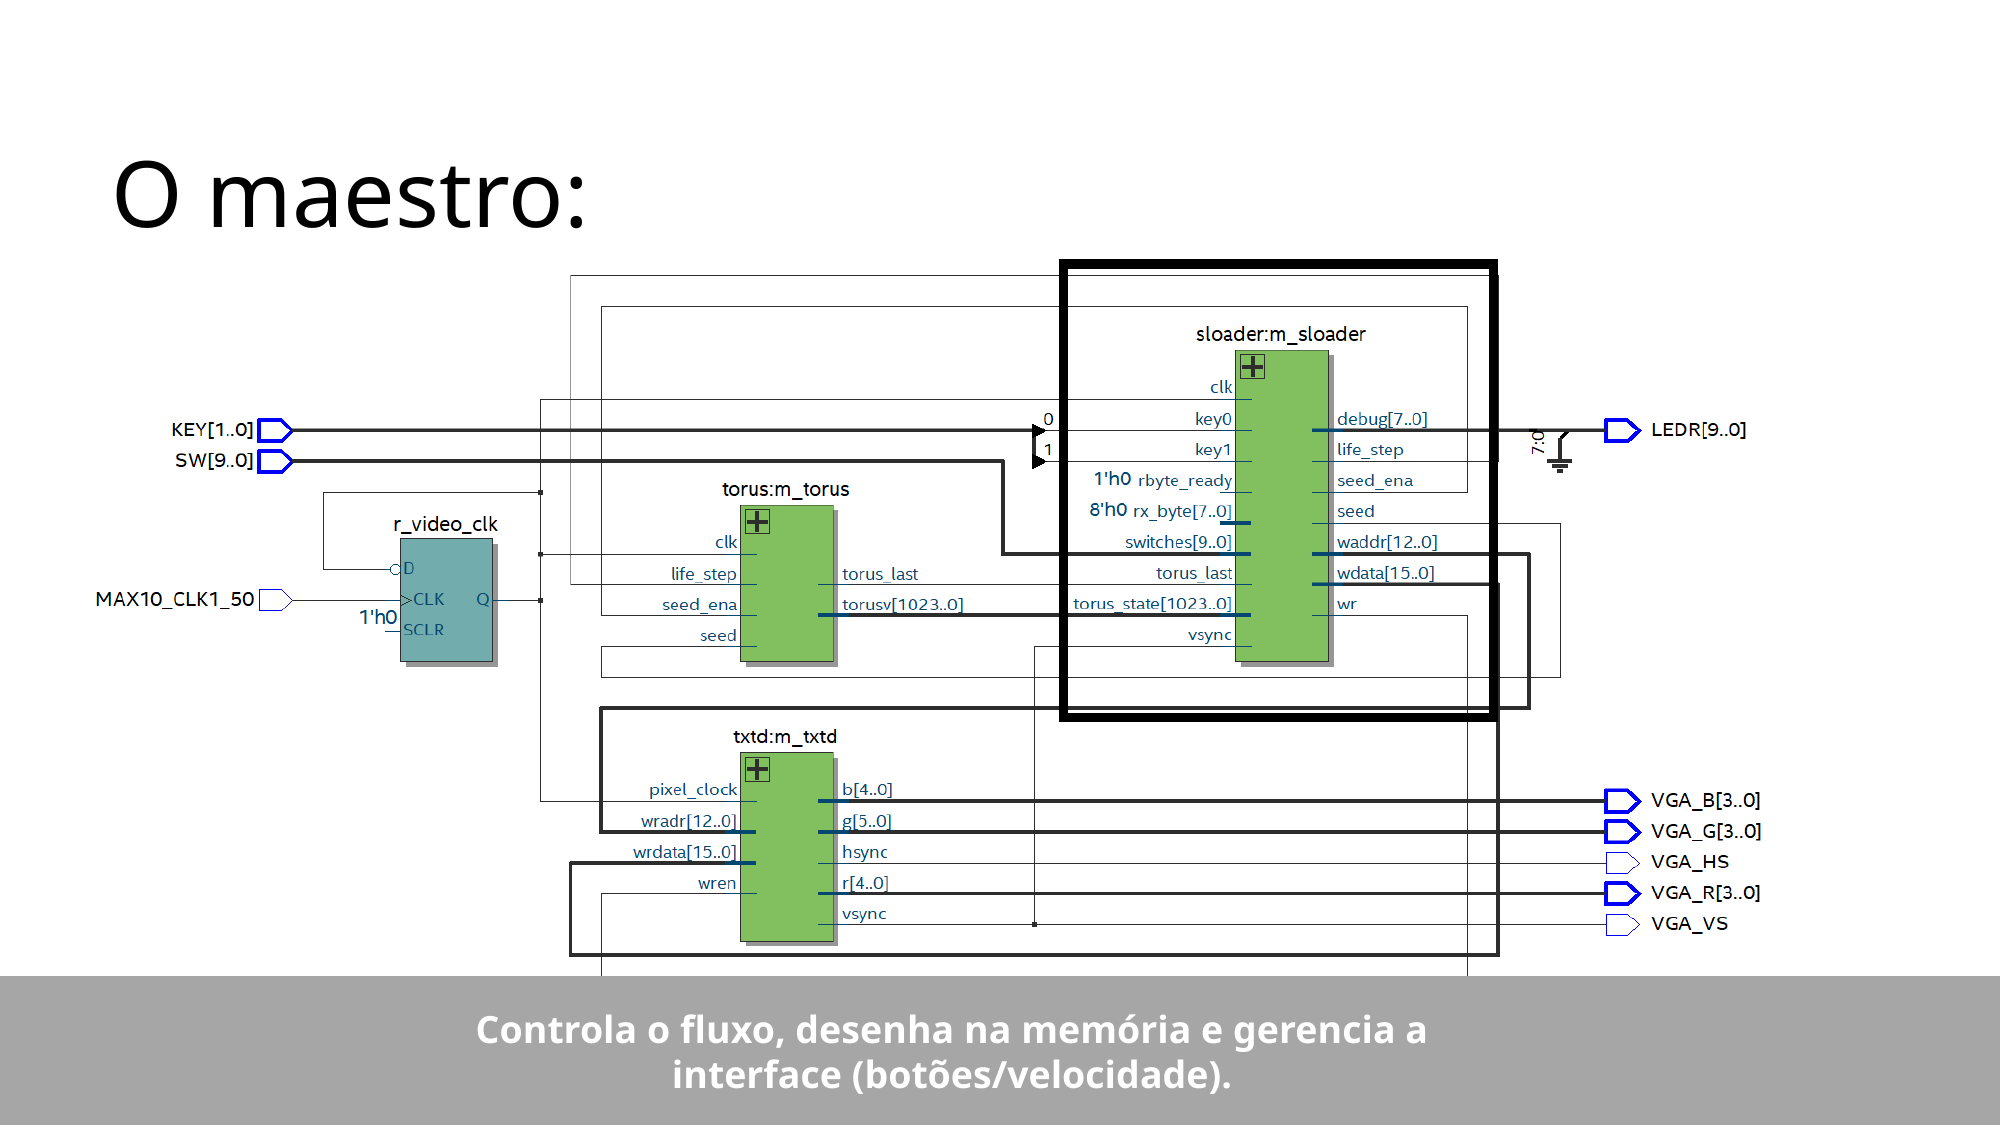

# O maestro:
Controla o fluxo, desenha na memória e gerencia a interface (botões/velocidade).